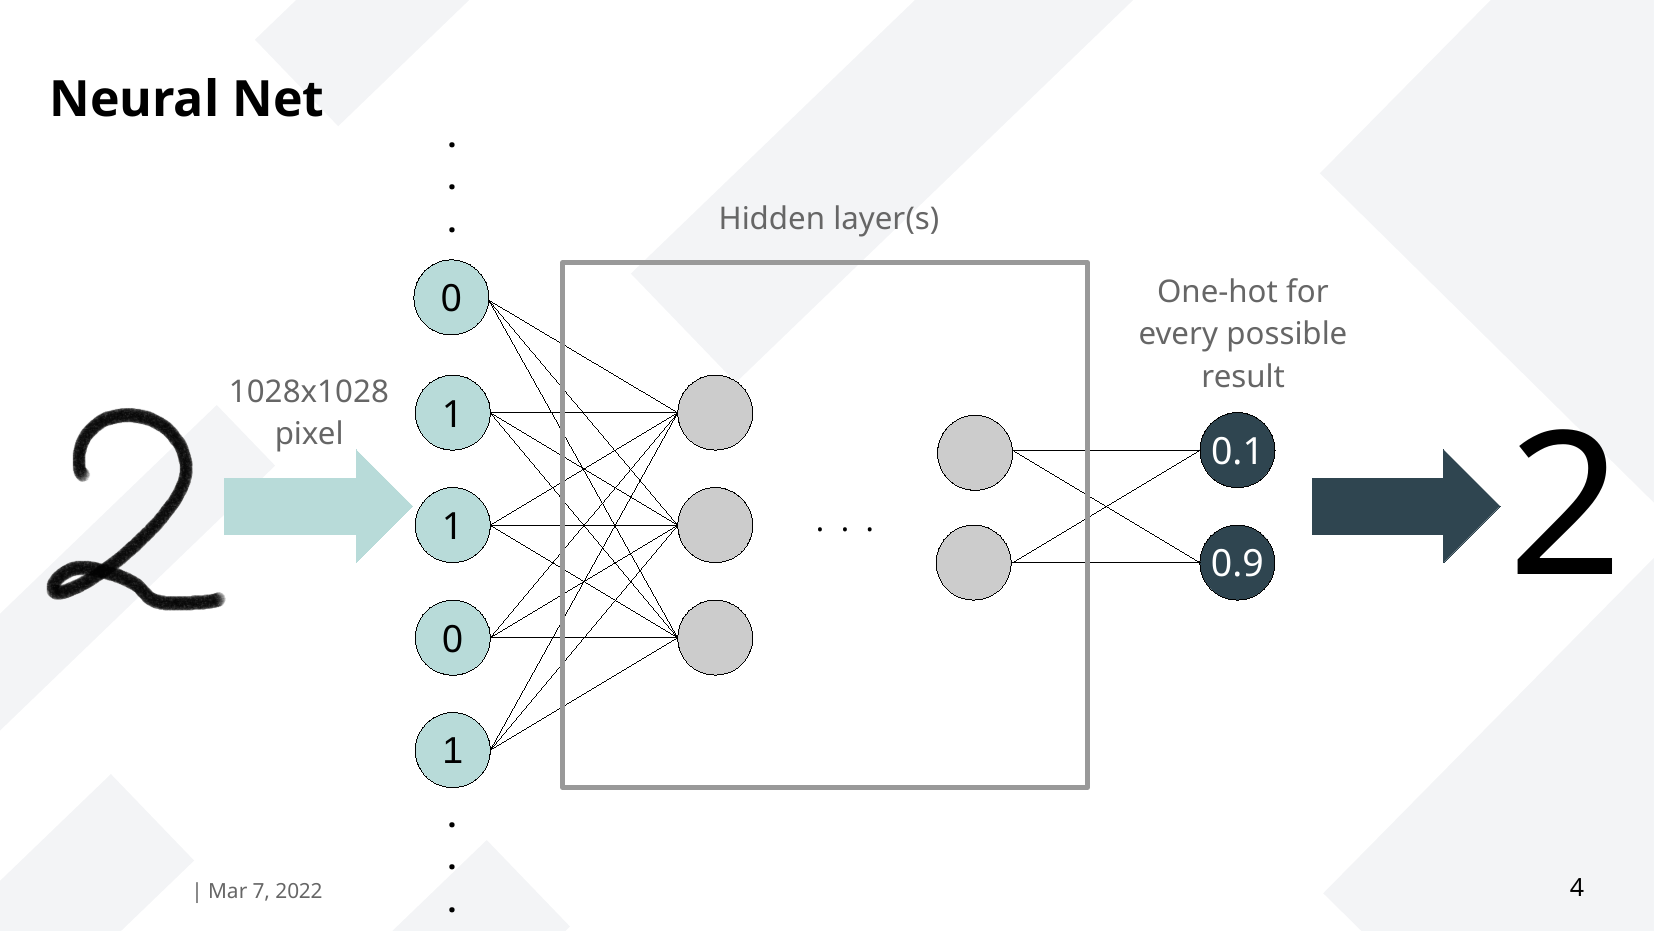

# Neural Net
.
.
.
Hidden layer(s)
0
One-hot for every possible result
2
1028x1028
pixel
1
0.1
1
. . .
0.9
0
1
.
.
.